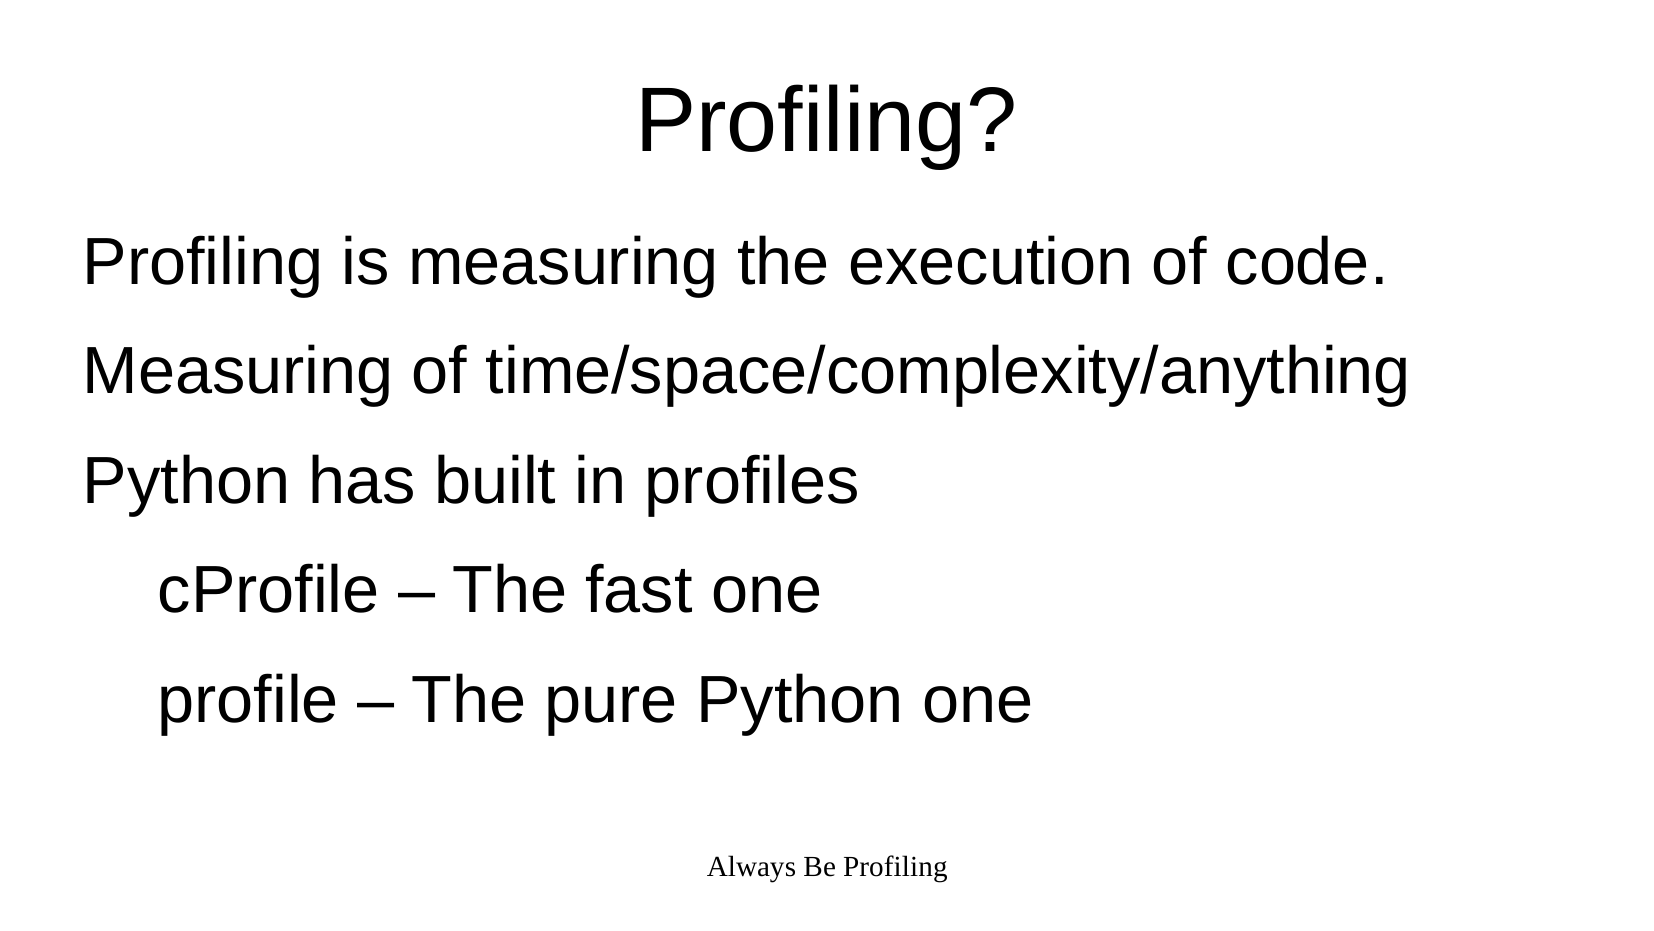

# Profiling?
Profiling is measuring the execution of code.
Measuring of time/space/complexity/anything
Python has built in profiles
	cProfile – The fast one
	profile – The pure Python one
Always Be Profiling